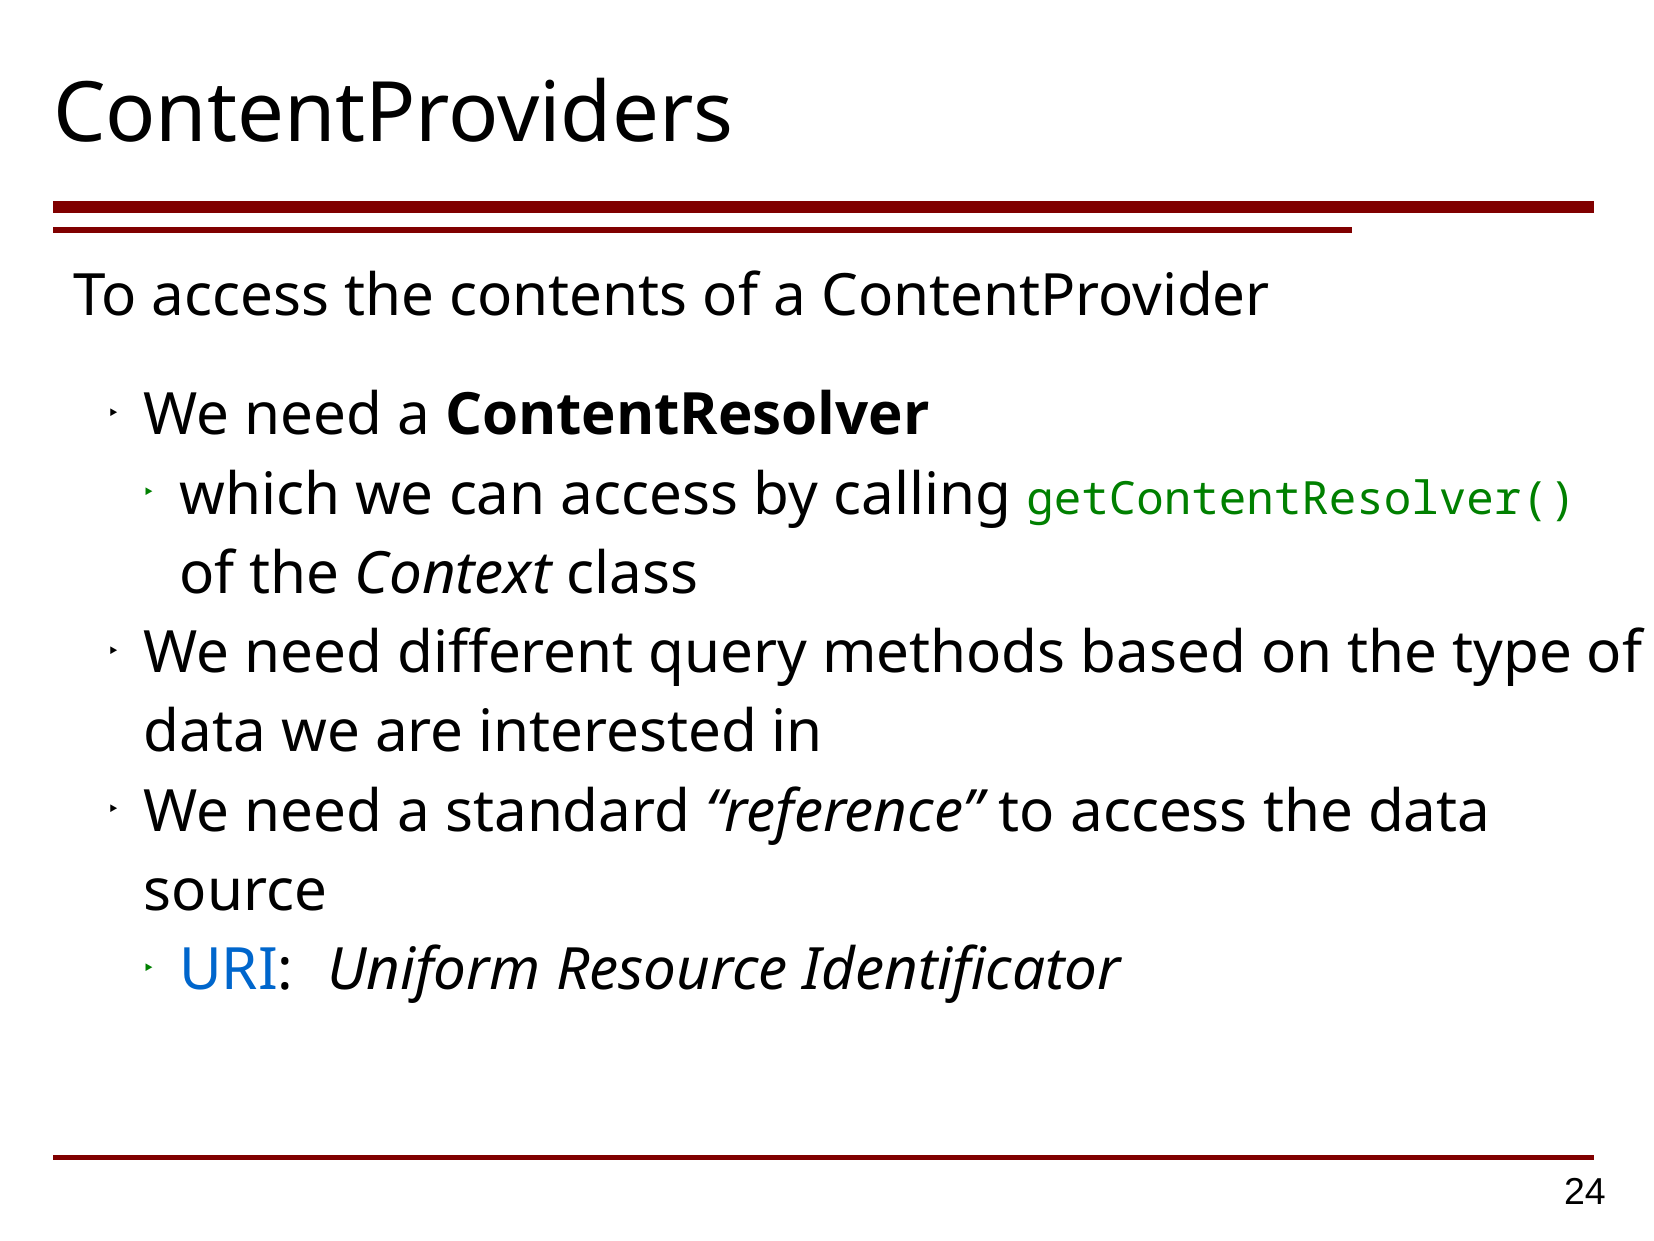

# ContentProviders
To access the contents of a ContentProvider
We need a ContentResolver
which we can access by calling getContentResolver()
of the Context class
We need different query methods based on the type of
data we are interested in
We need a standard “reference” to access the data
source
URI: 	Uniform Resource Identificator